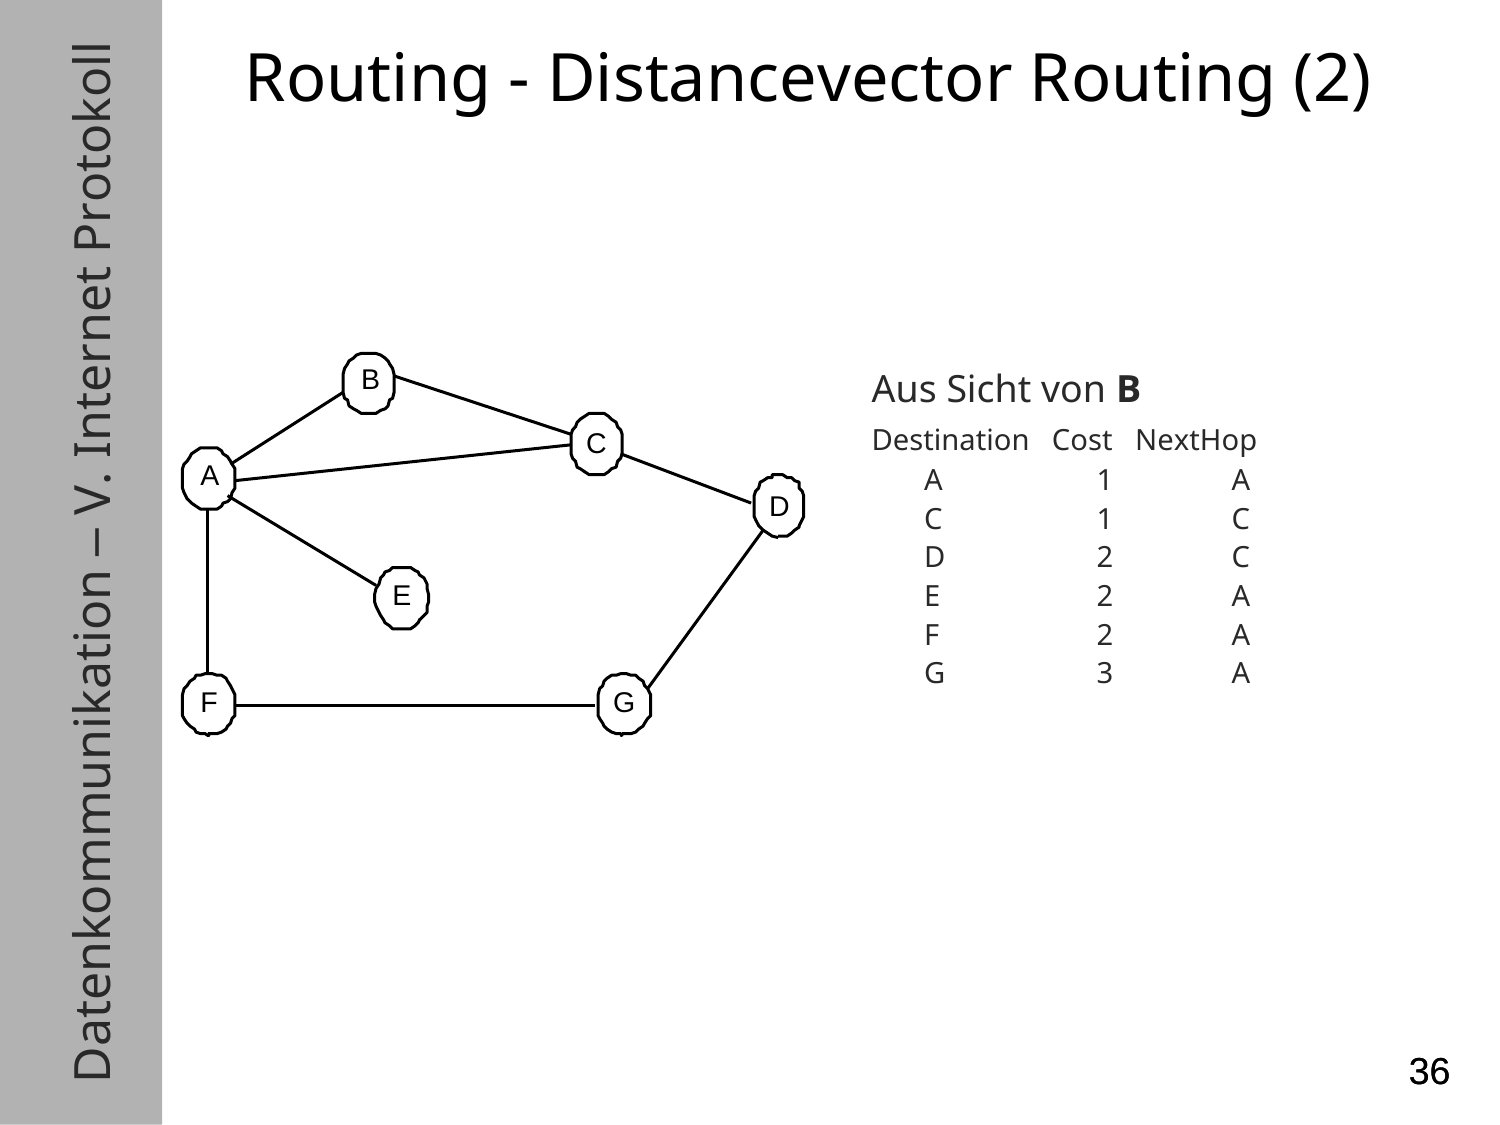

Routing - Distancevector Routing (2)
			Aus Sicht von B
			Destination Cost NextHop
			 A	 1	 A
			 C	 1	 C
			 D	 2	 C
			 E	 2	 A
			 F	 2	 A
			 G	 3	 A
Datenkommunikation – V. Internet Protokoll